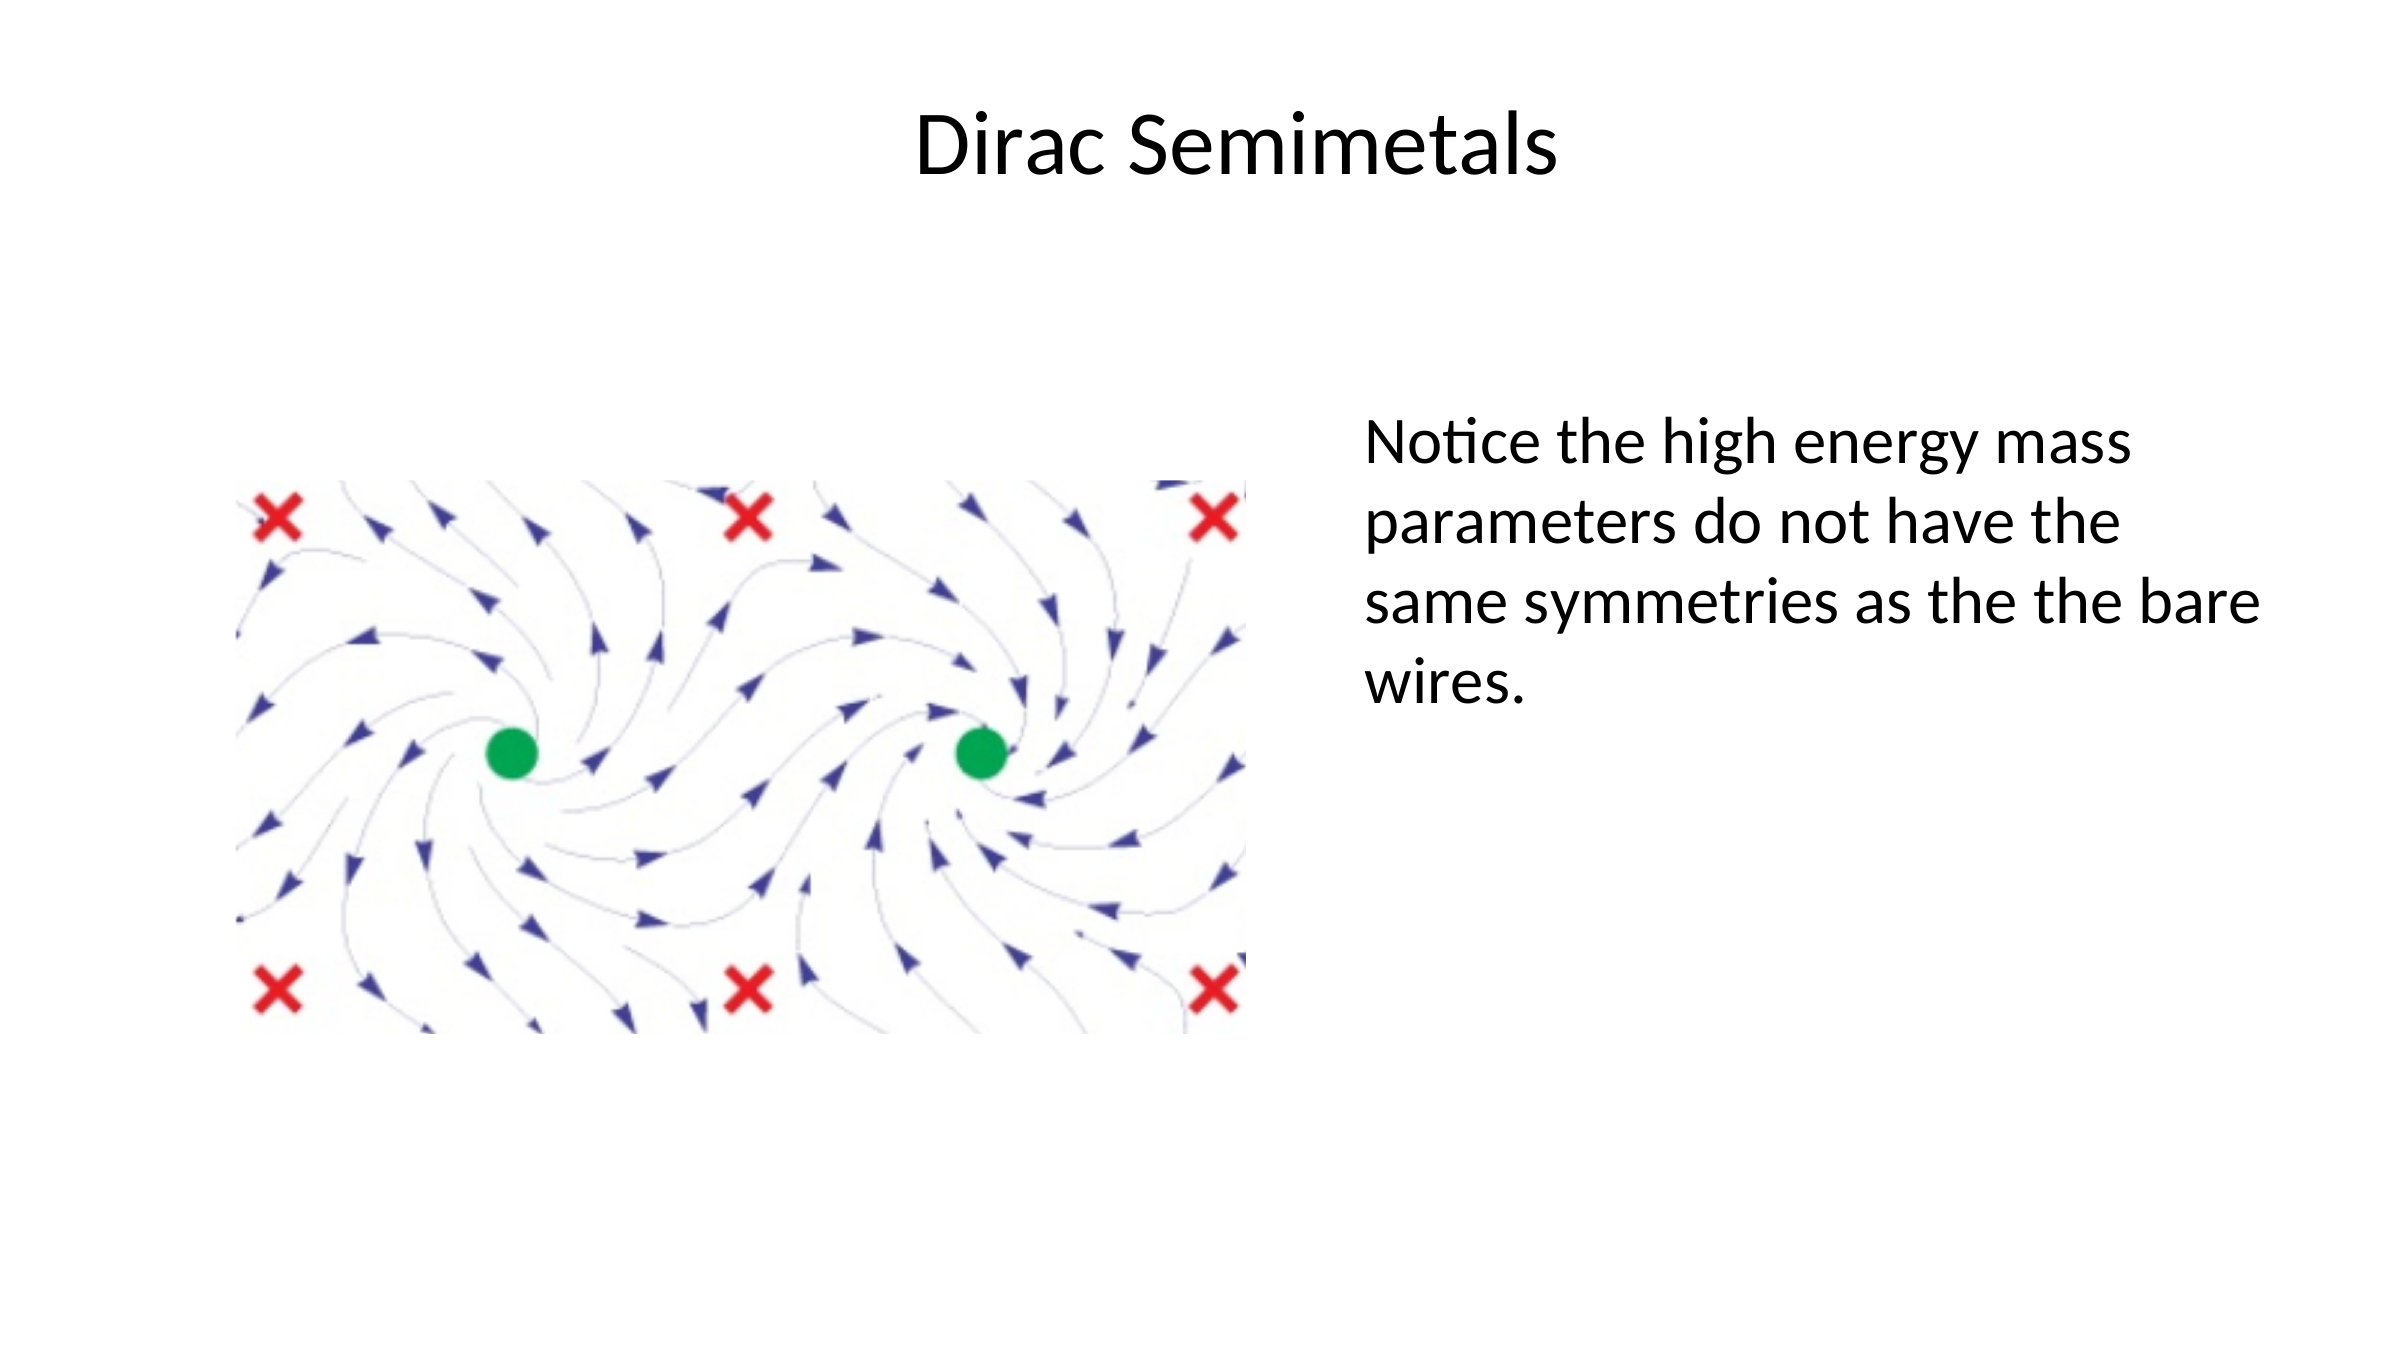

Dirac Semimetals
Notice the high energy mass parameters do not have the same symmetries as the the bare wires.